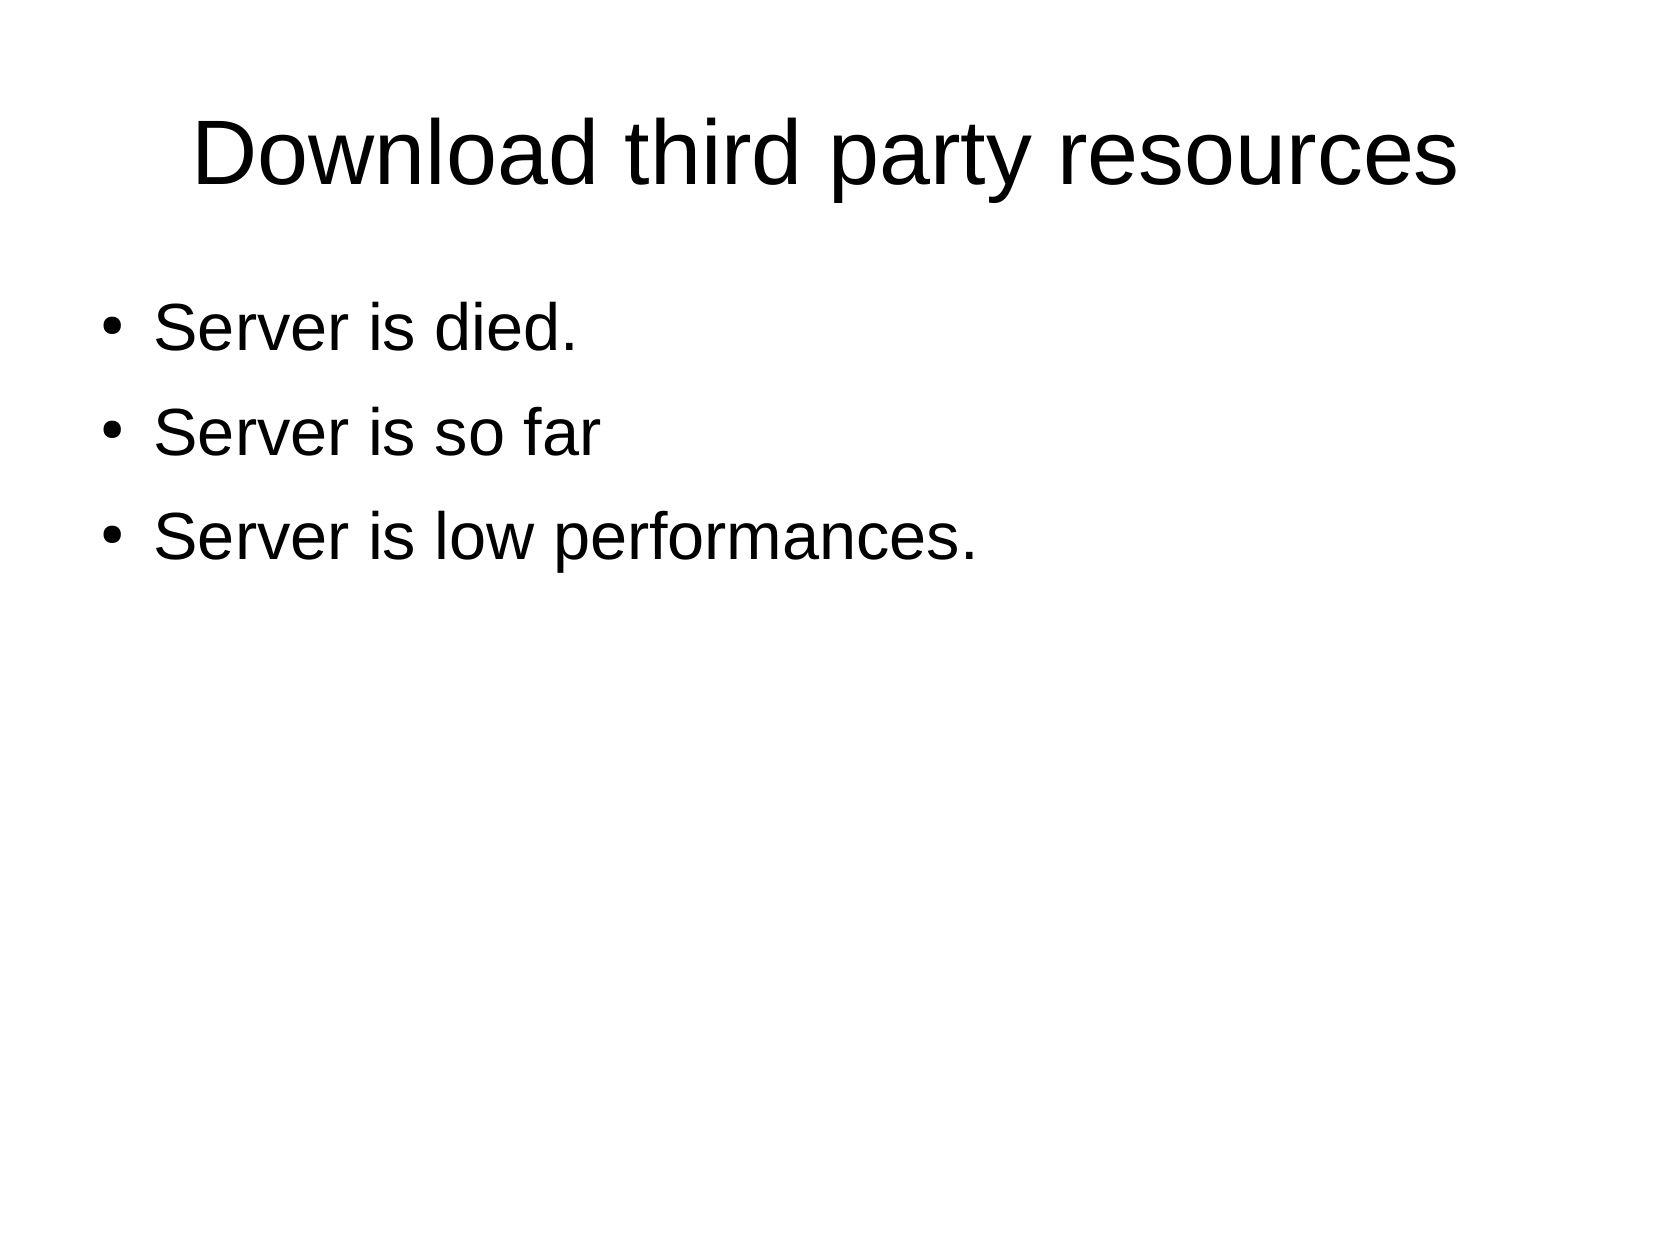

# Download third party resources
Server is died.
Server is so far
Server is low performances.